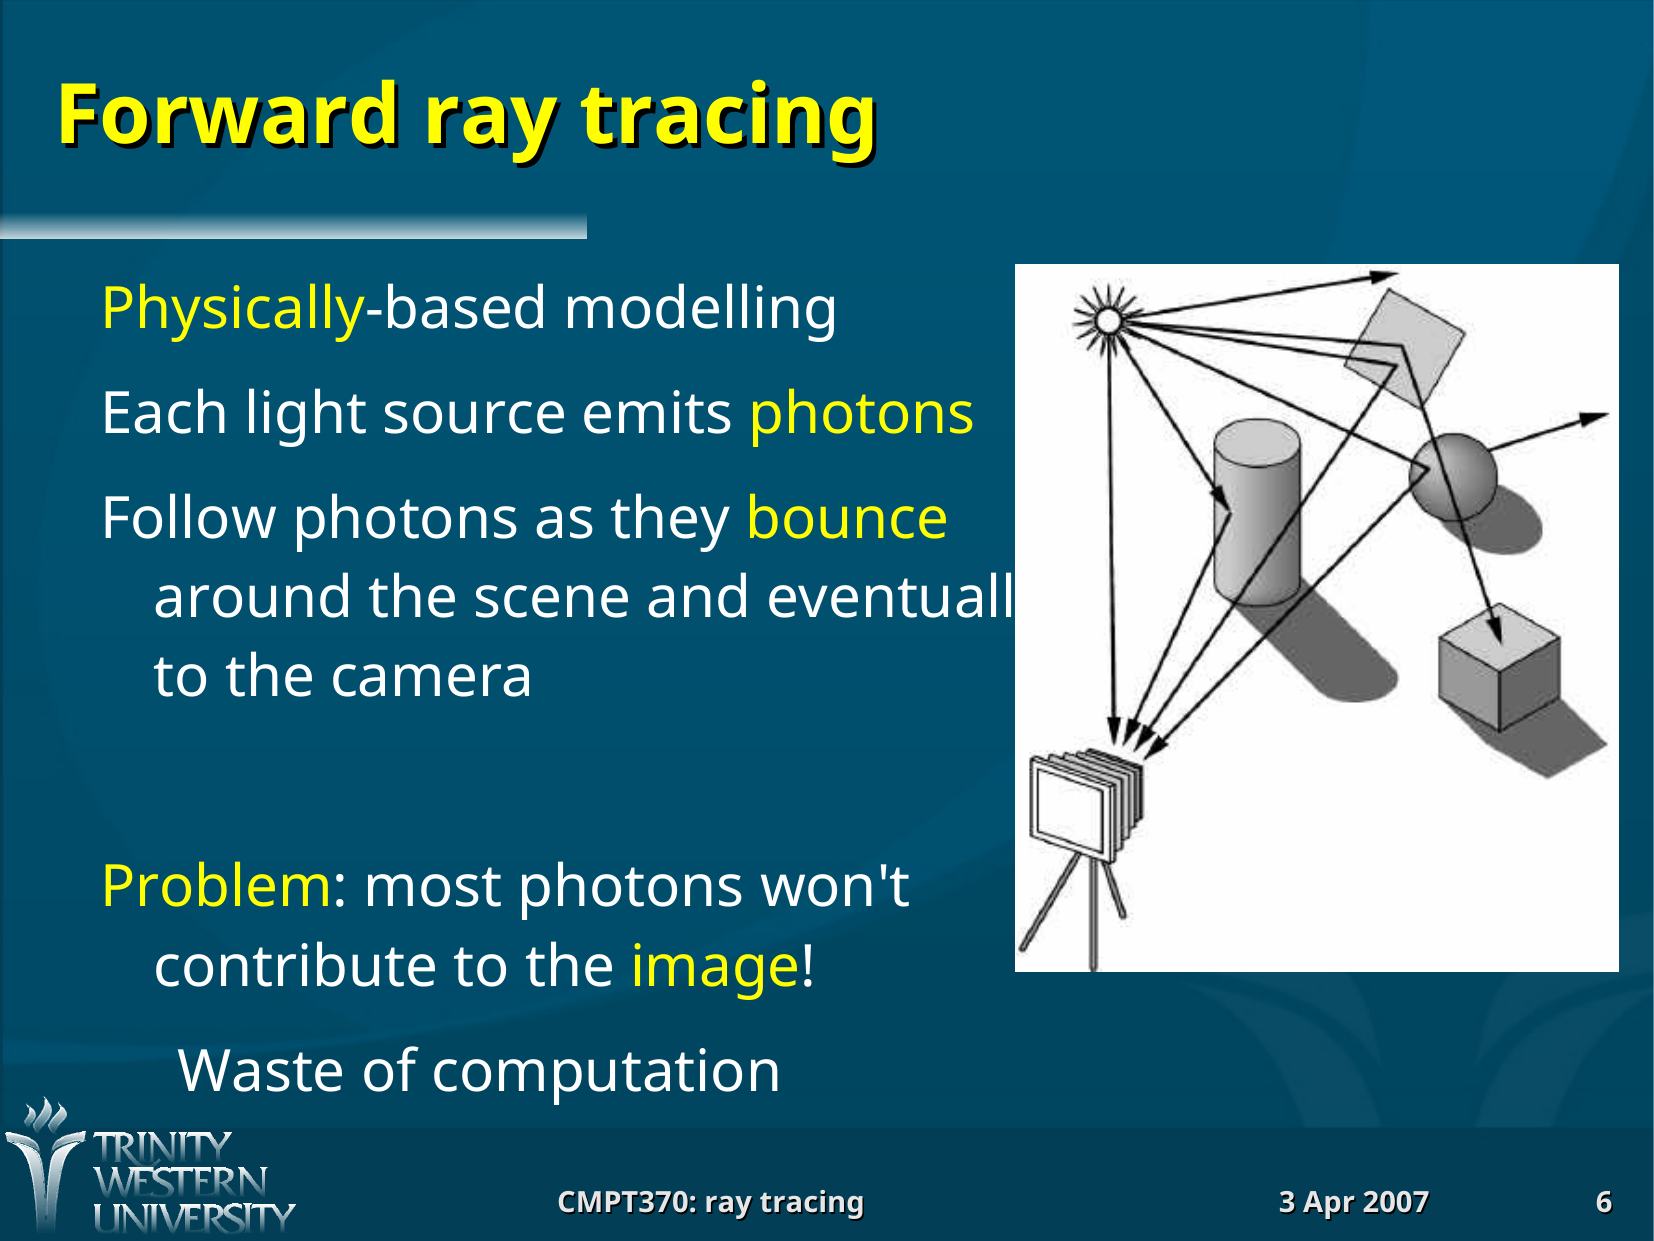

# Forward ray tracing
Physically-based modelling
Each light source emits photons
Follow photons as they bounce around the scene and eventually to the camera
Problem: most photons won't contribute to the image!
Waste of computation
CMPT370: ray tracing
3 Apr 2007
6